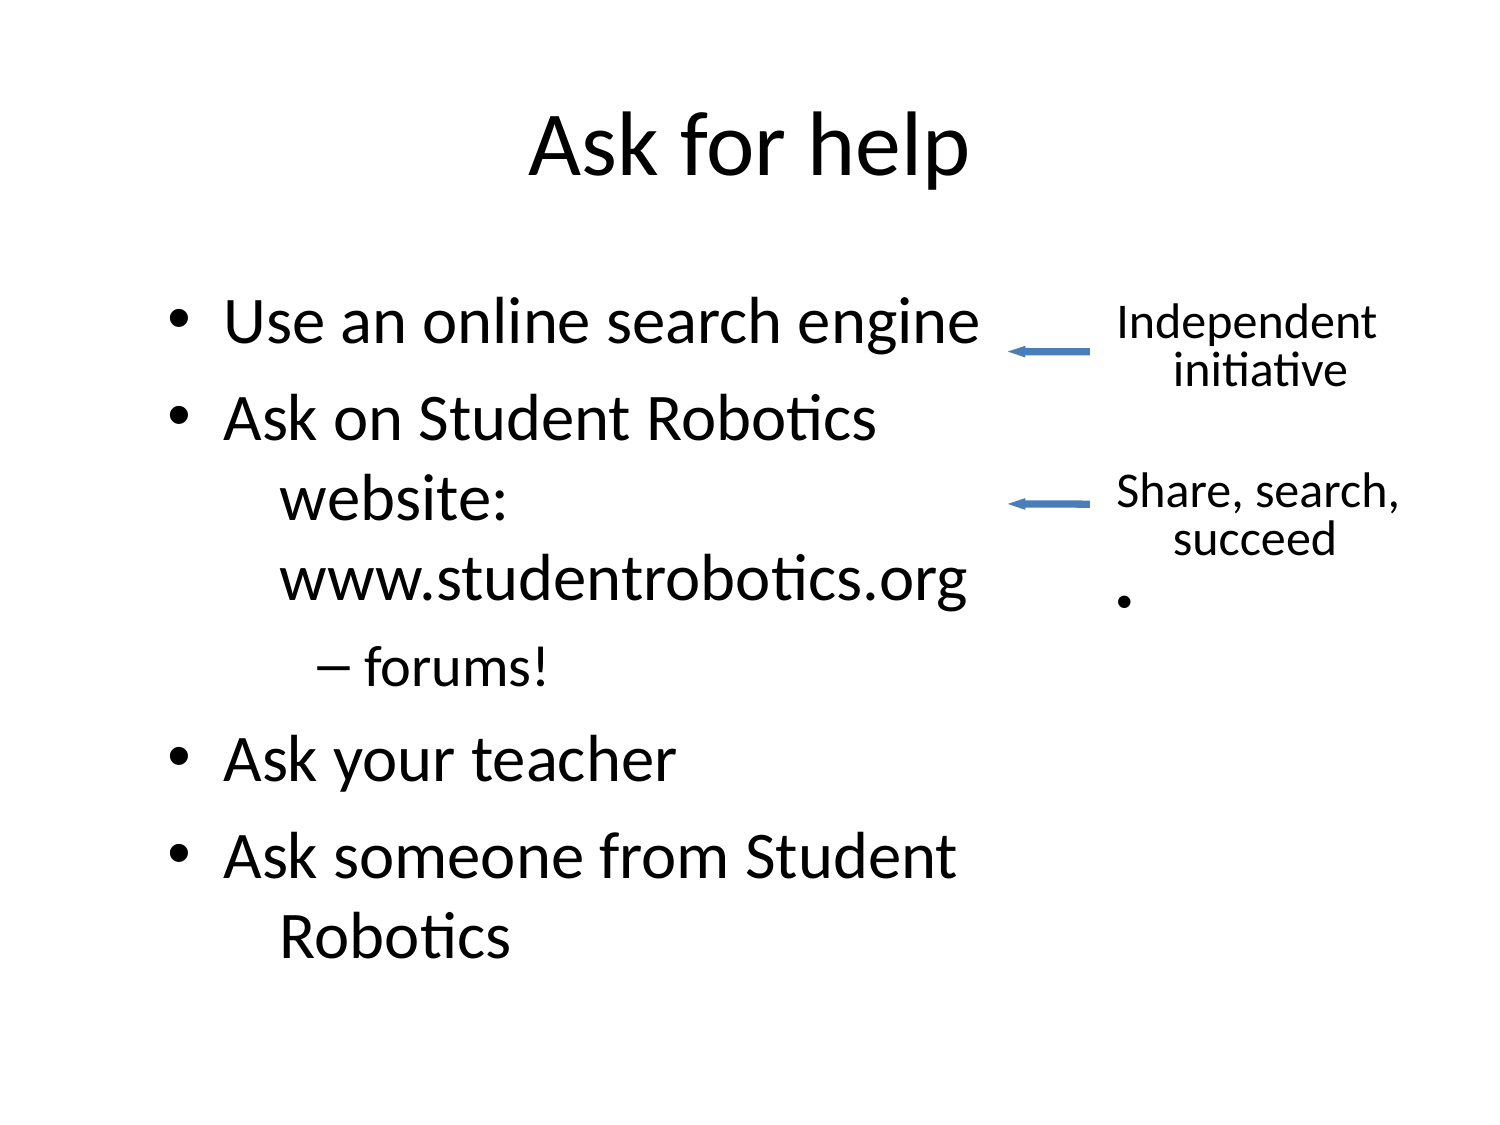

# Ask for help
Use an online search engine
Ask on Student Robotics website: www.studentrobotics.org
forums!
Ask your teacher
Ask someone from Student Robotics
Independent initiative
Share, search, succeed